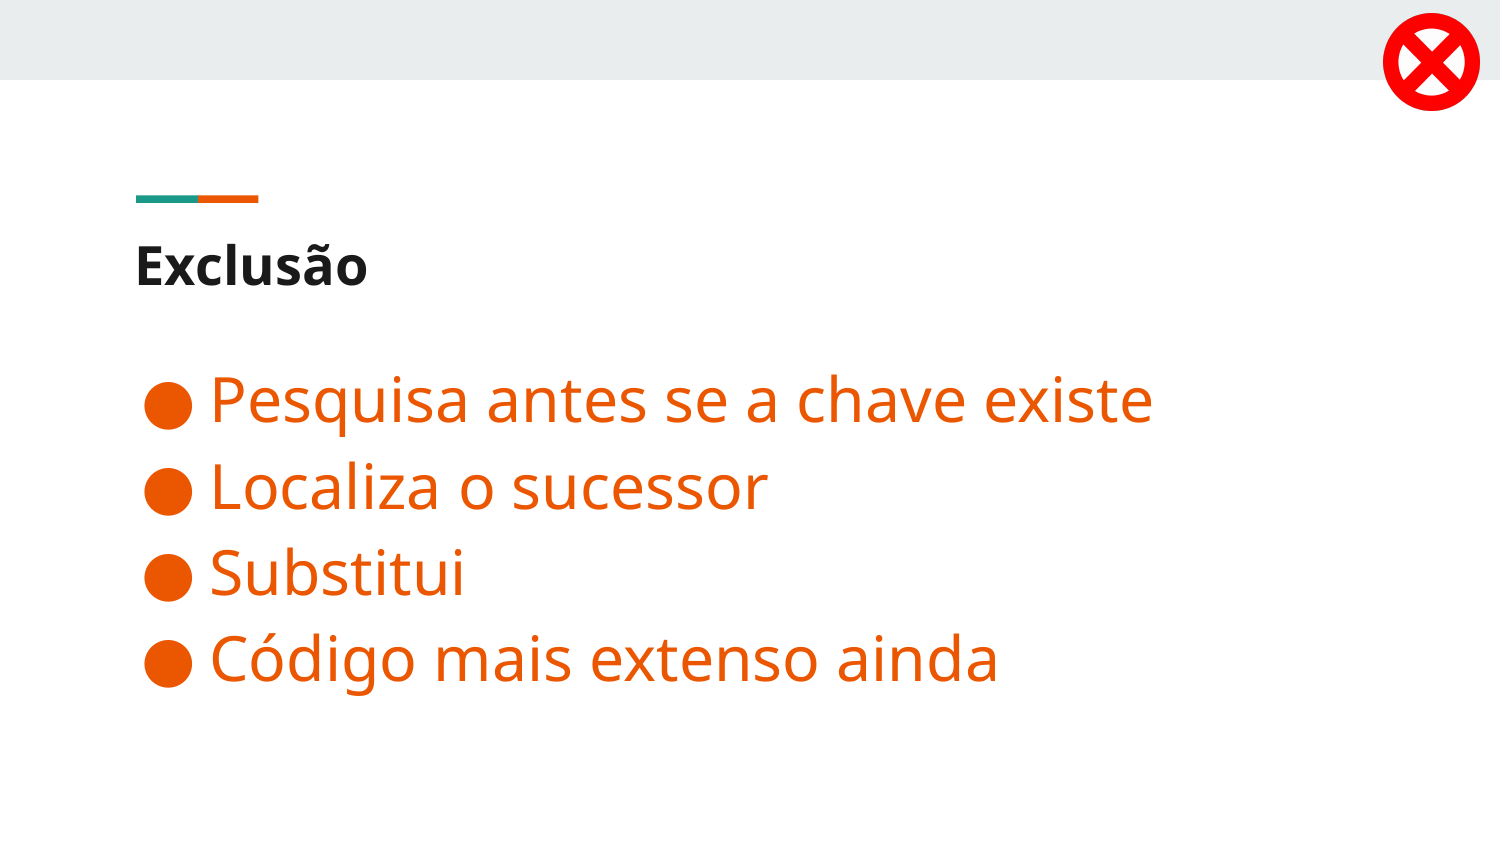

# Exclusão
Pesquisa antes se a chave existe
Localiza o sucessor
Substitui
Código mais extenso ainda